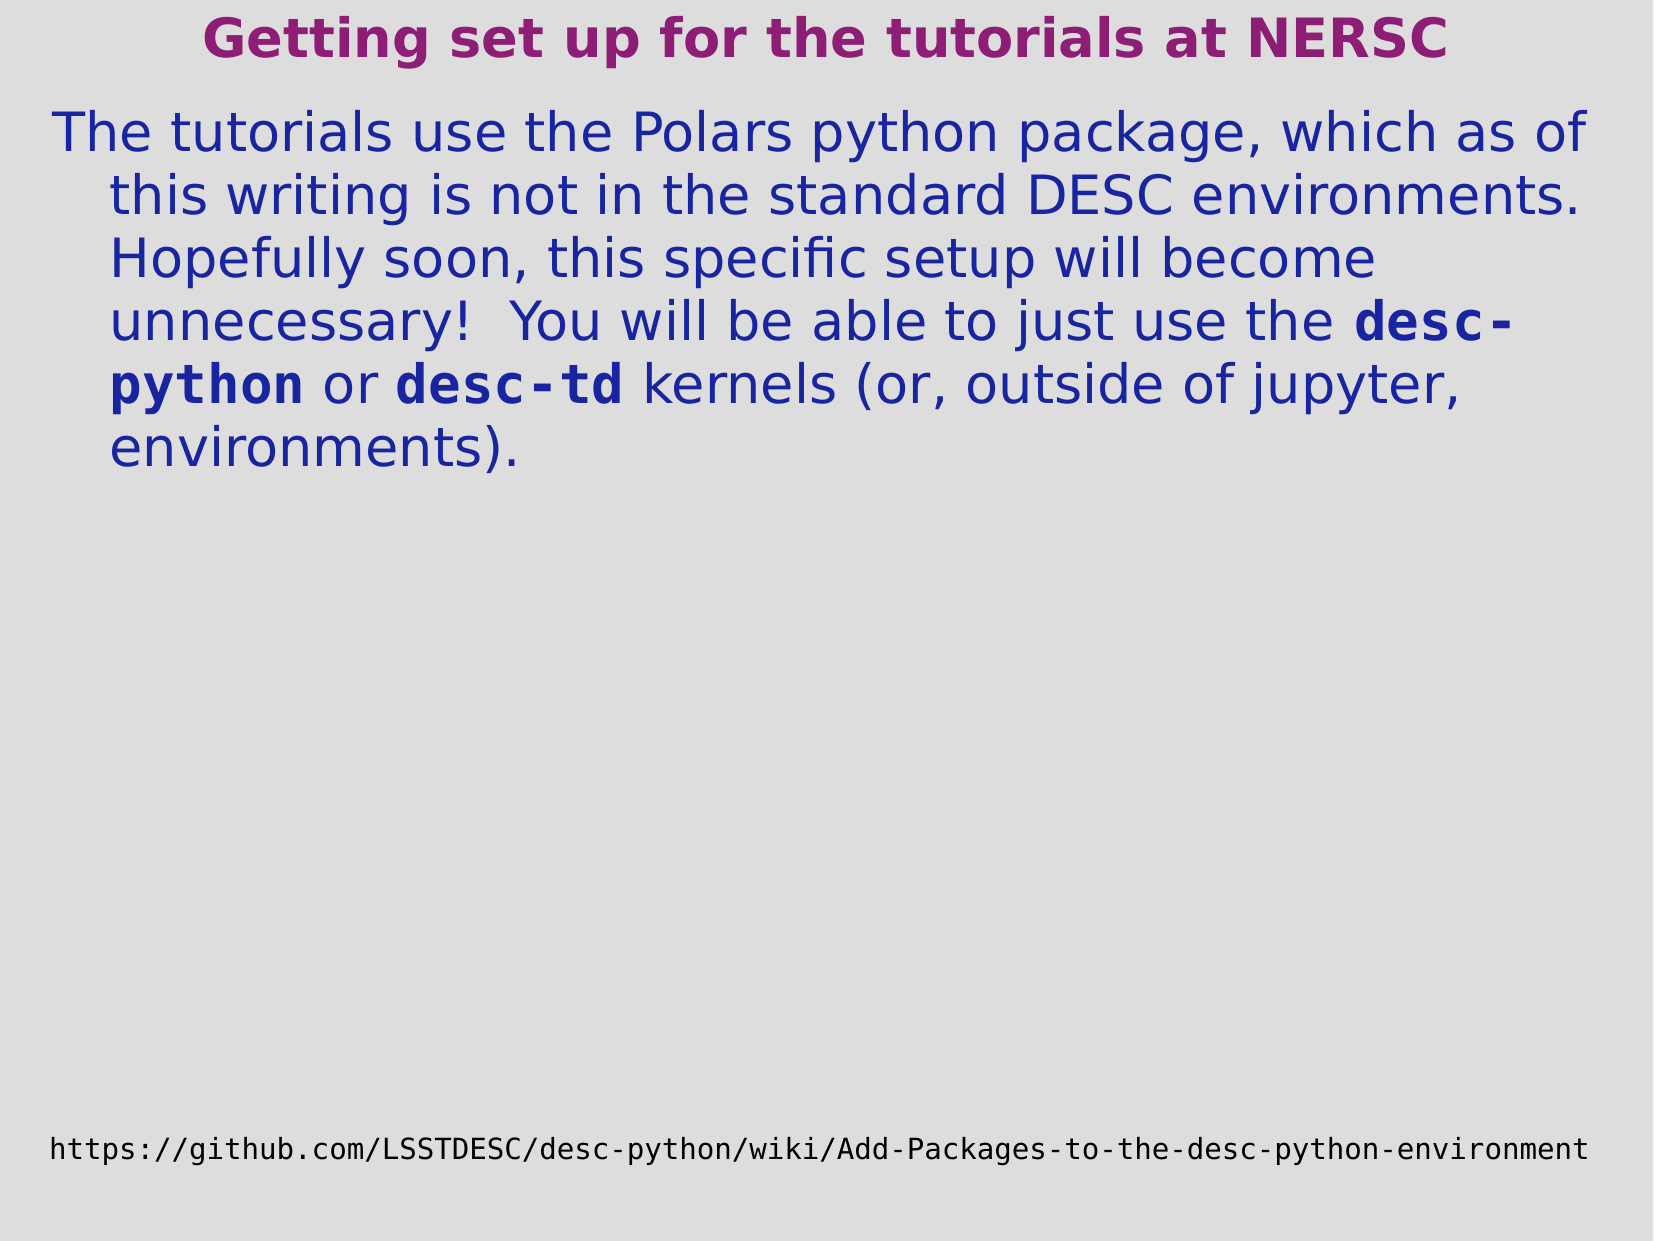

Getting set up for the tutorials at NERSC
The tutorials use the Polars python package, which as of this writing is not in the standard DESC environments. Hopefully soon, this specific setup will become unnecessary! You will be able to just use the desc-python or desc-td kernels (or, outside of jupyter, environments).
https://github.com/LSSTDESC/desc-python/wiki/Add-Packages-to-the-desc-python-environment